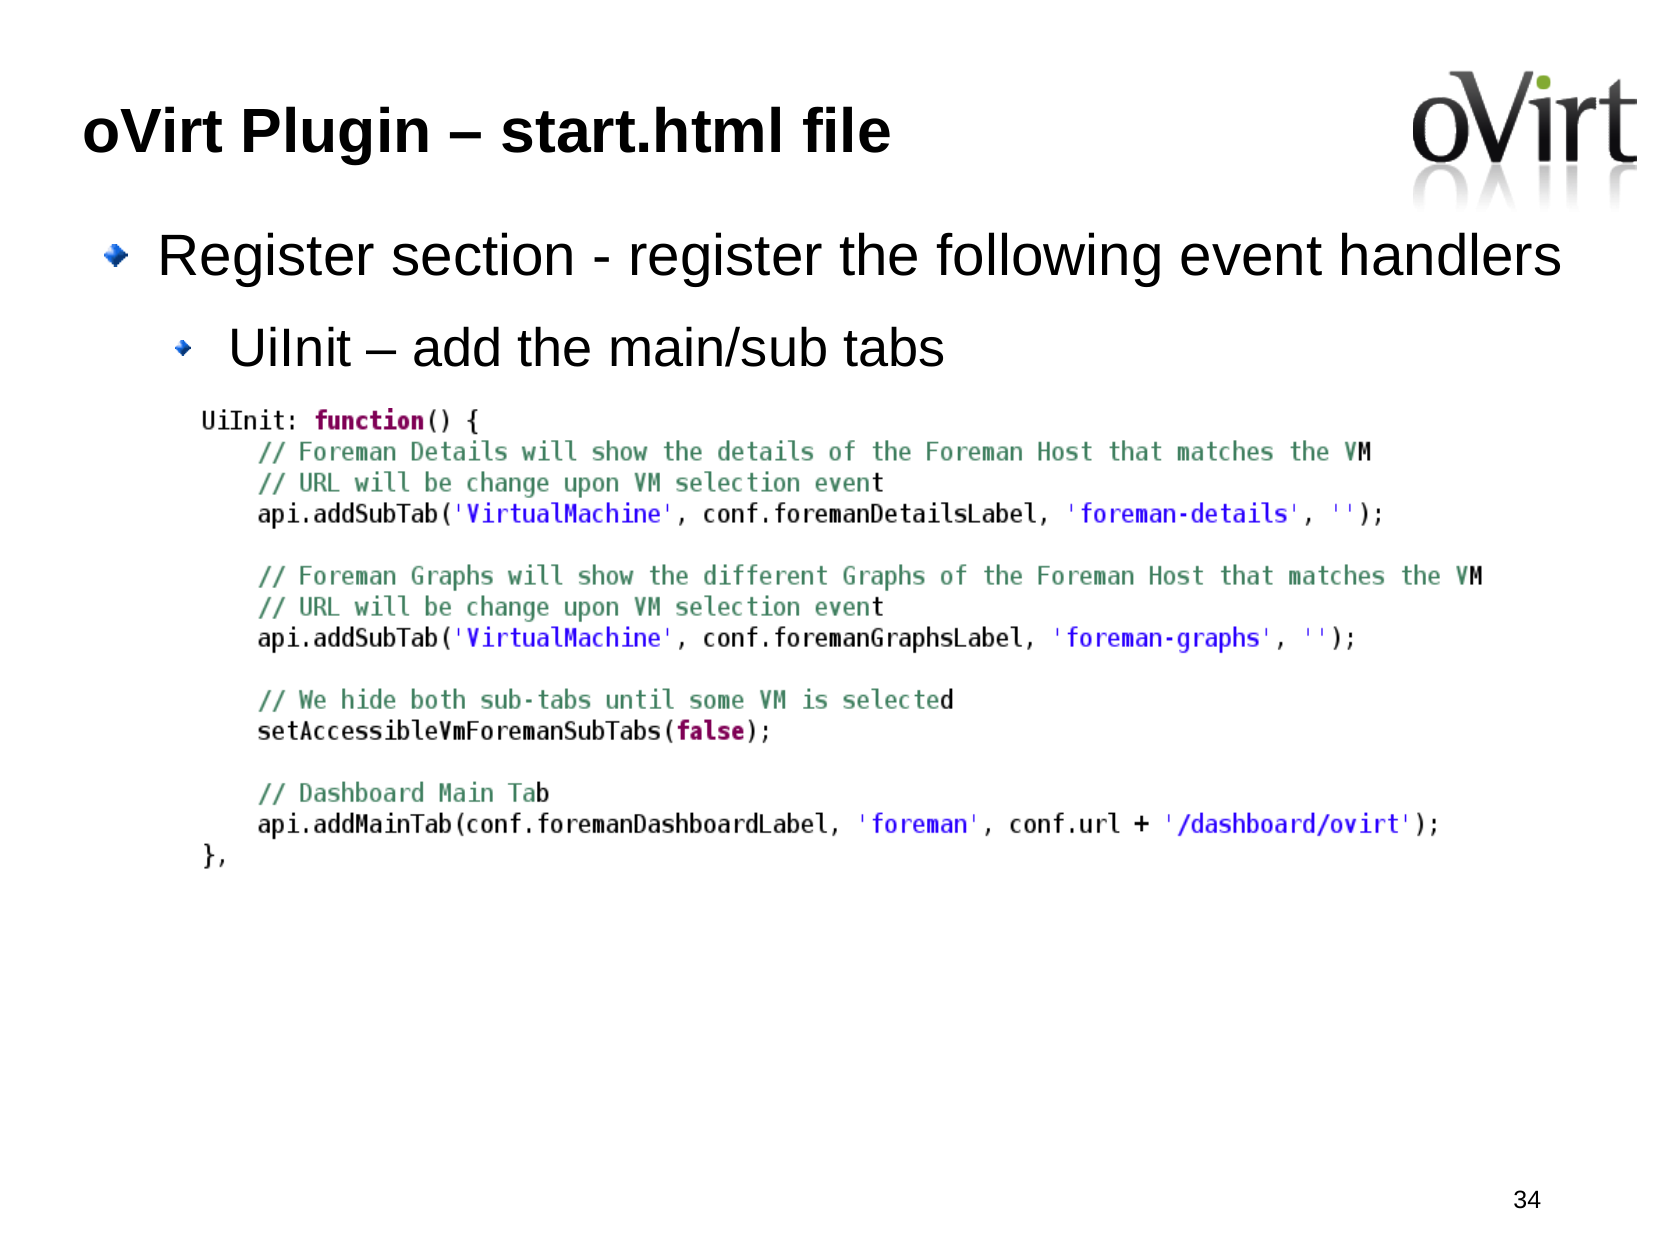

# oVirt Plugin – start.html file
Register section - register the following event handlers
UiInit – add the main/sub tabs